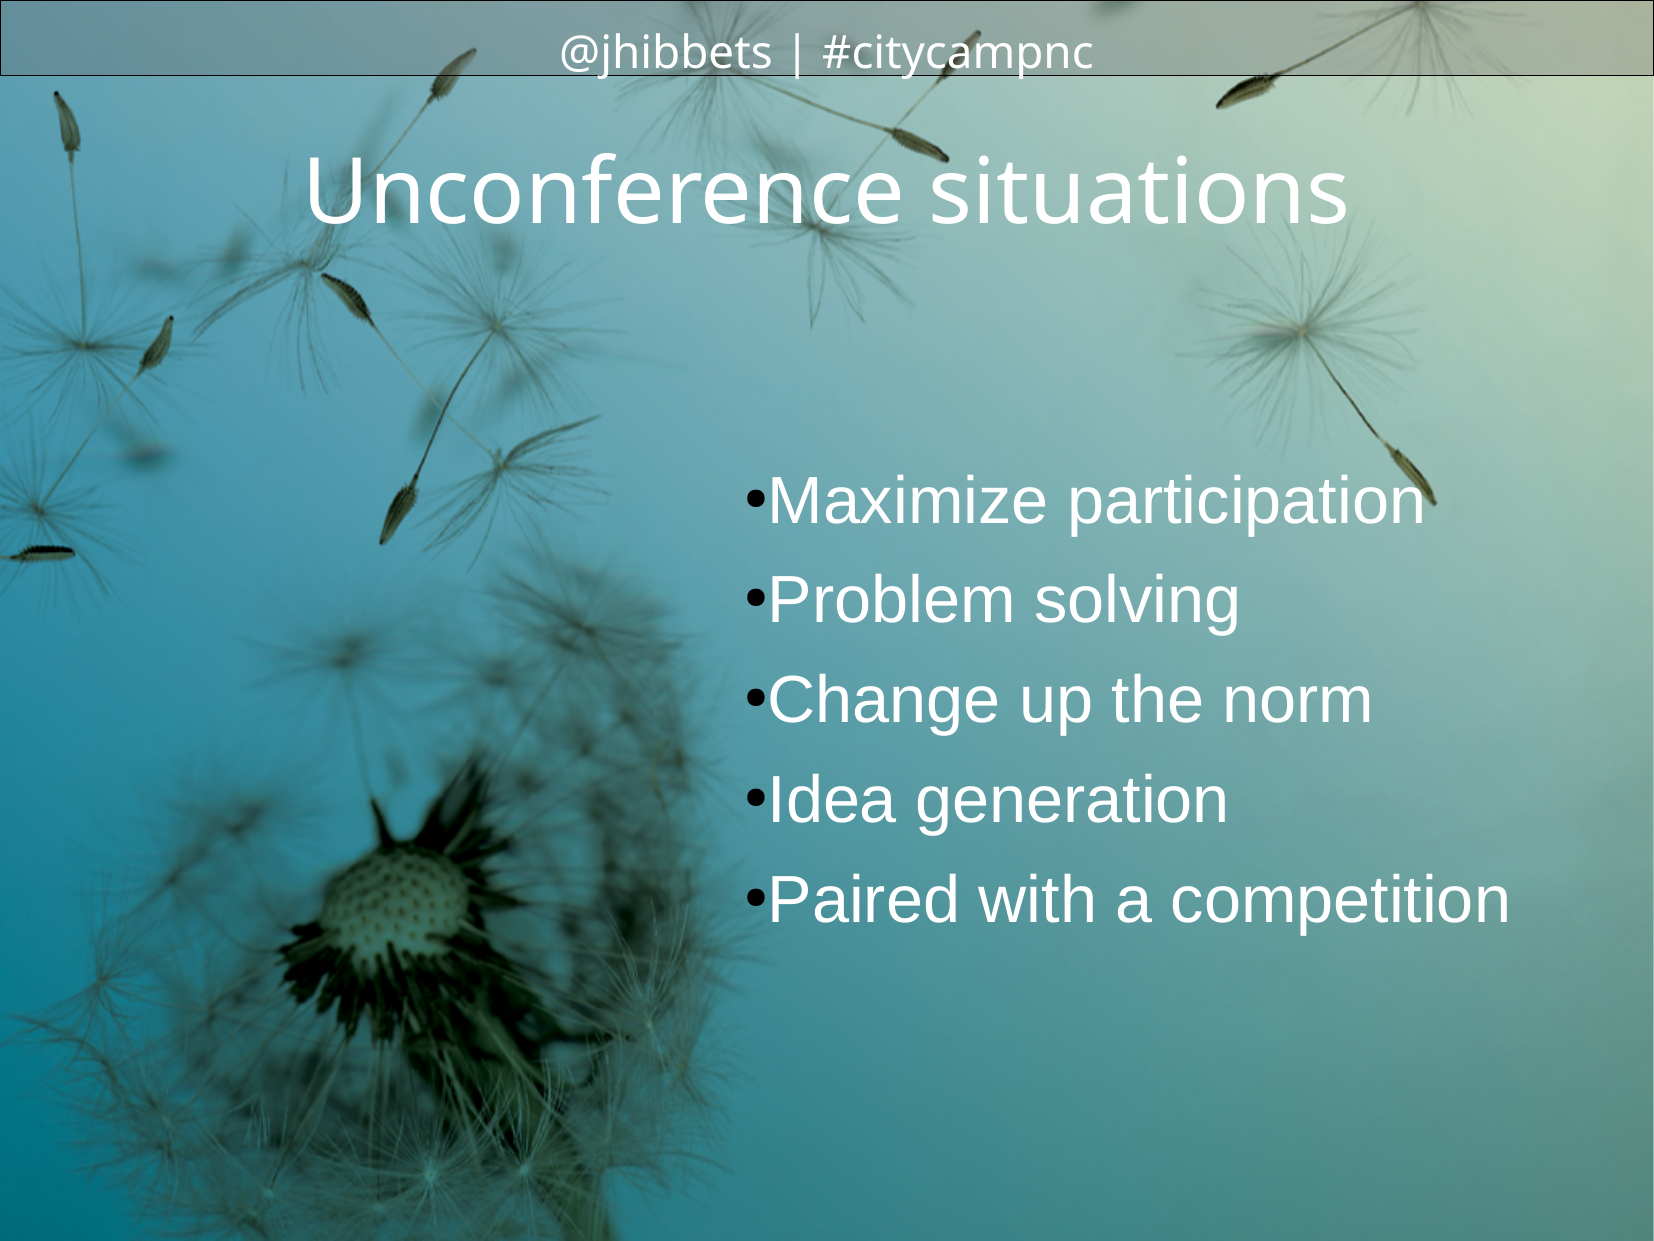

# Unconference situations
Maximize participation
Problem solving
Change up the norm
Idea generation
Paired with a competition